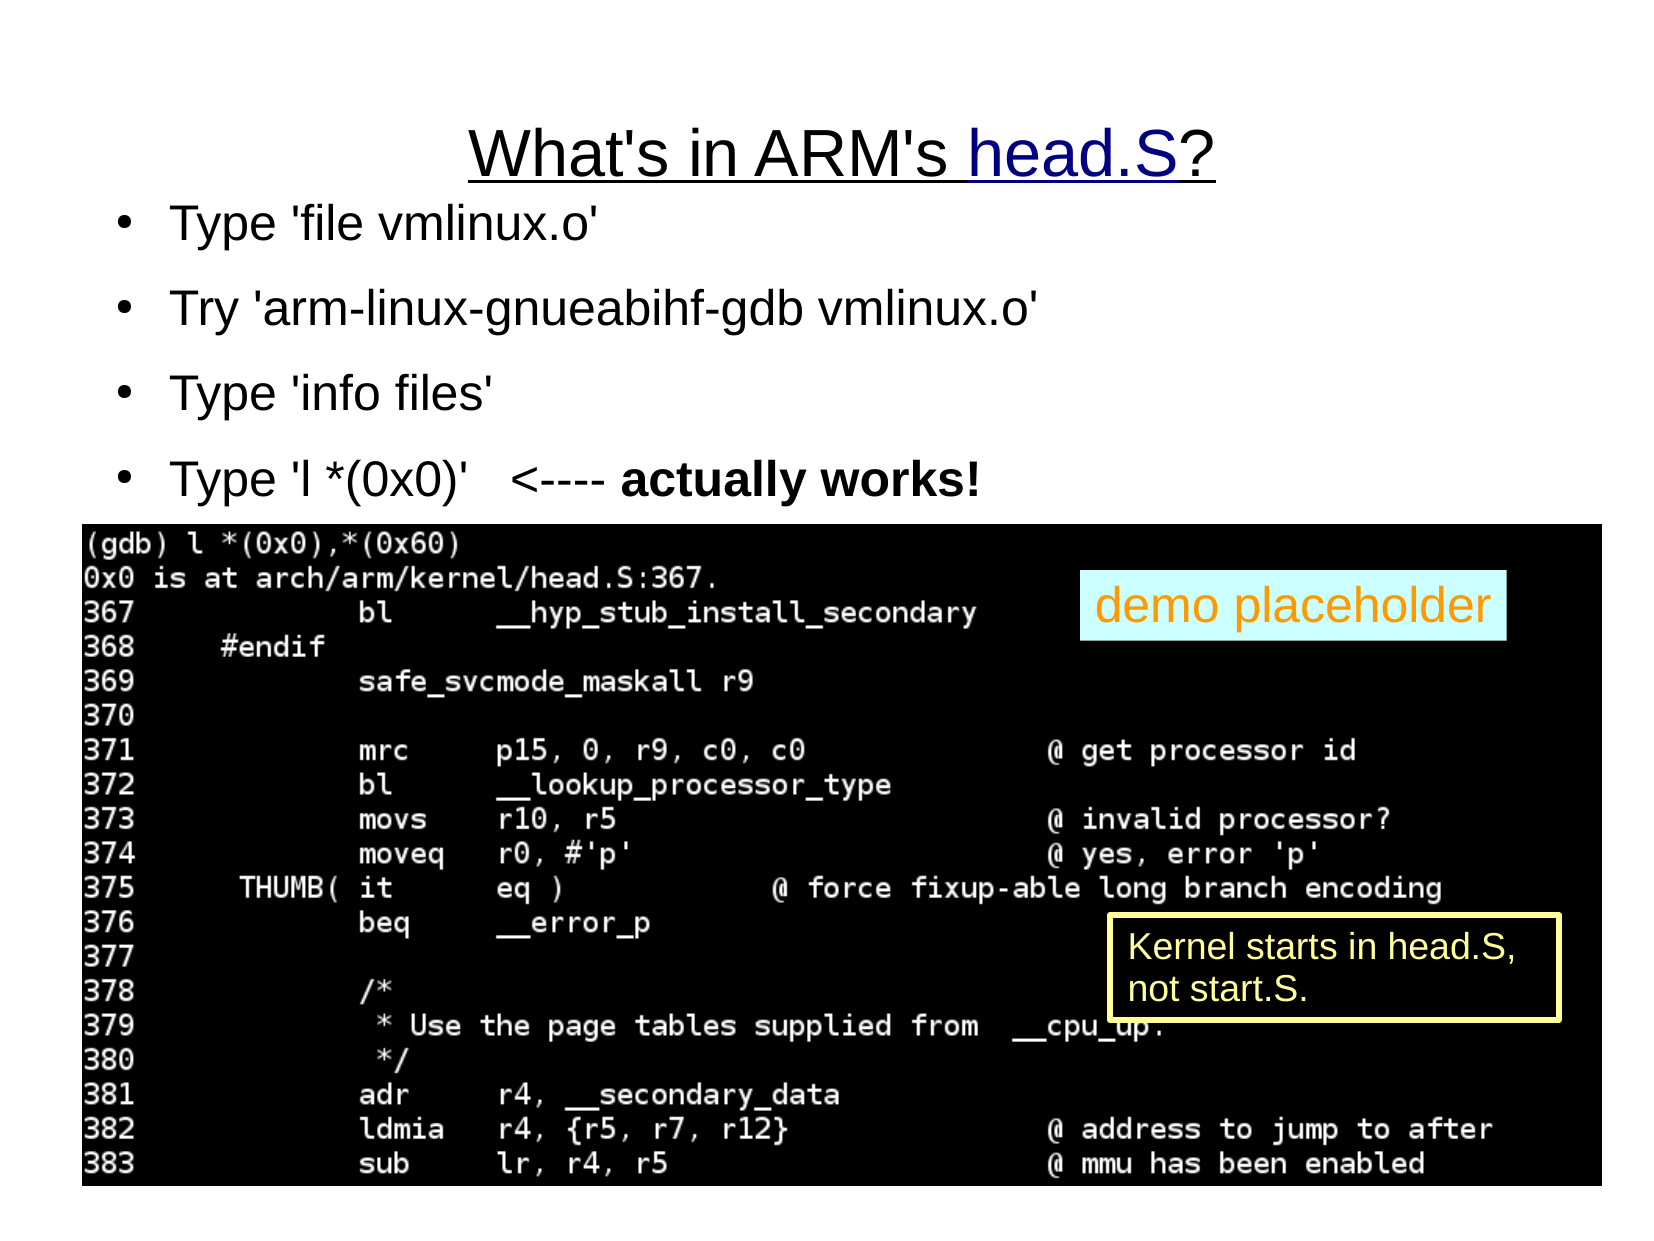

# What's in ARM's head.S?
Type 'file vmlinux.o'
Try 'arm-linux-gnueabihf-gdb vmlinux.o'
Type 'info files'
Type 'l *(0x0)' <---- actually works!
demo placeholder
Kernel starts in head.S,
not start.S.
23